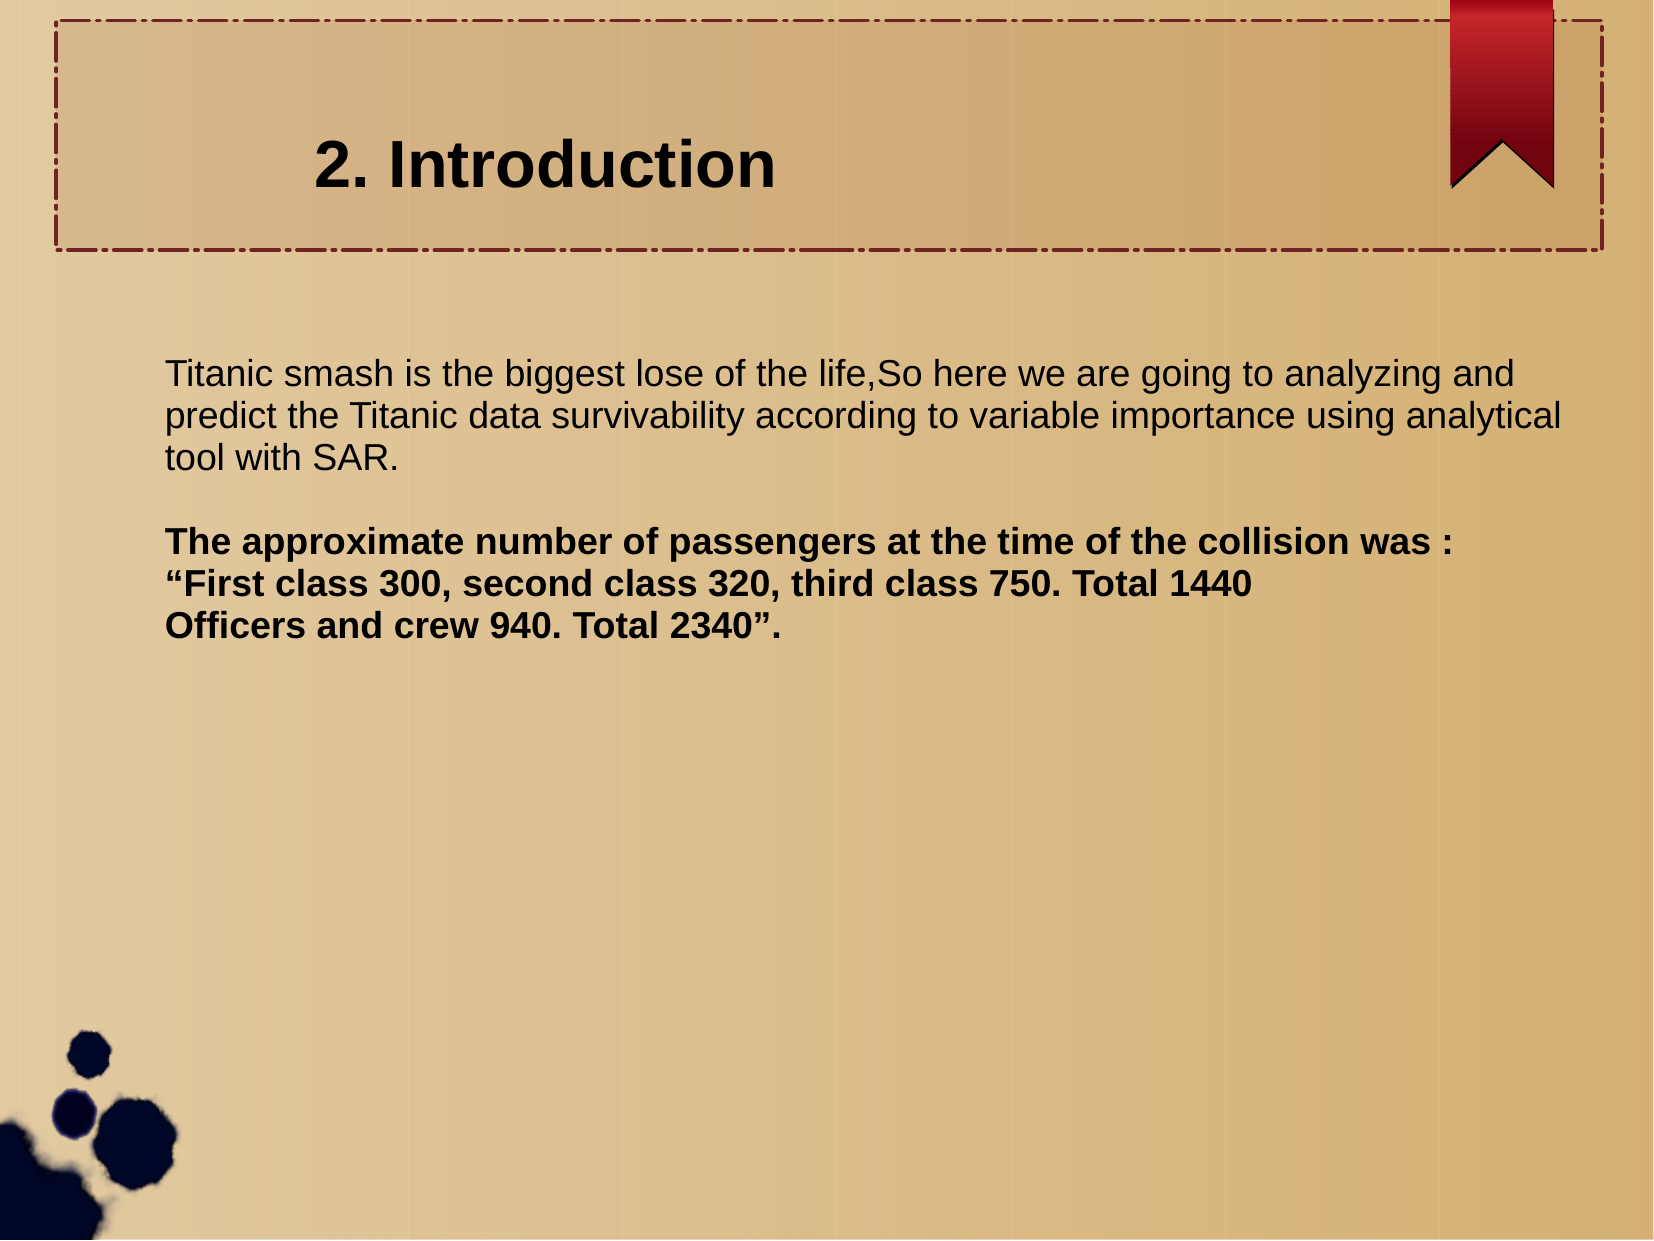

2. Introduction
Titanic smash is the biggest lose of the life,So here we are going to analyzing and
predict the Titanic data survivability according to variable importance using analytical
tool with SAR.
The approximate number of passengers at the time of the collision was :
“First class 300, second class 320, third class 750. Total 1440
Officers and crew 940. Total 2340”.